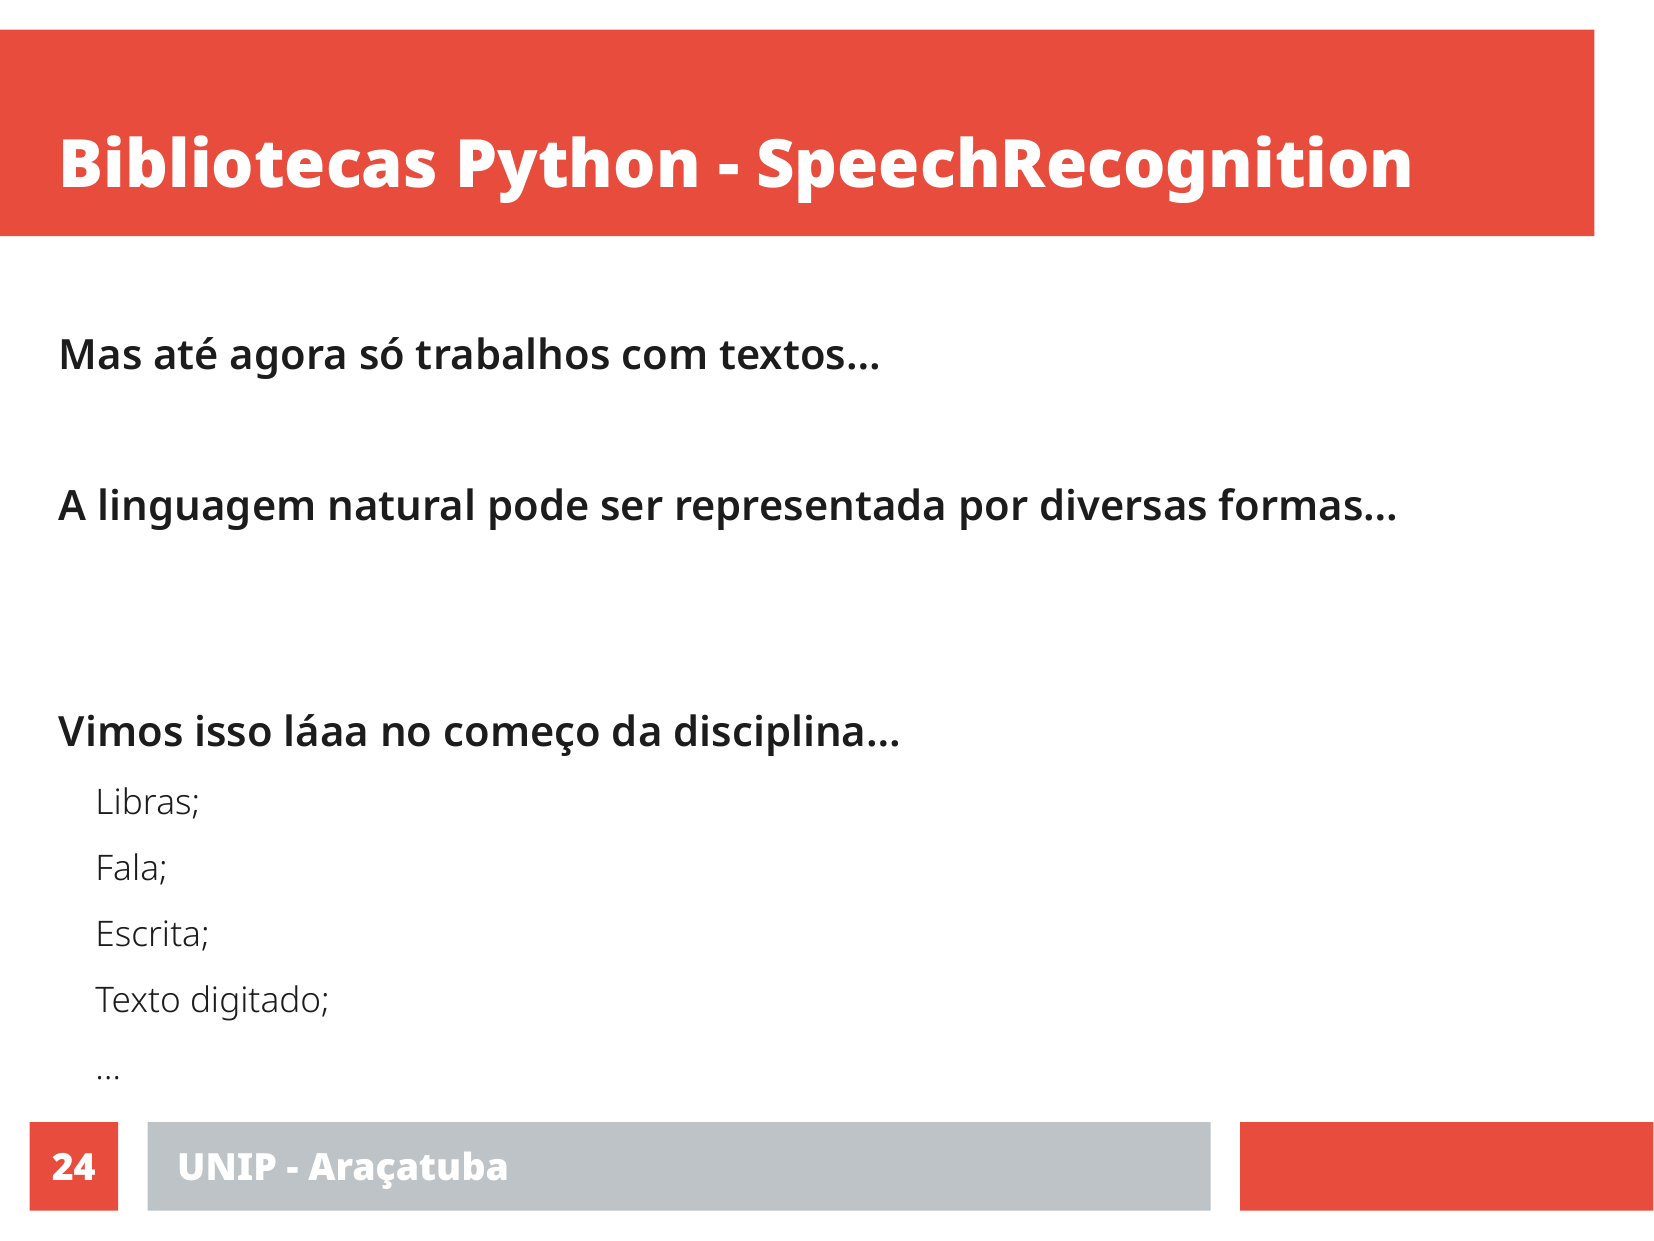

# Bibliotecas Python - SpeechRecognition
Mas até agora só trabalhos com textos…
A linguagem natural pode ser representada por diversas formas…
Vimos isso láaa no começo da disciplina…
Libras;
Fala;
Escrita;
Texto digitado;
…
24
UNIP - Araçatuba